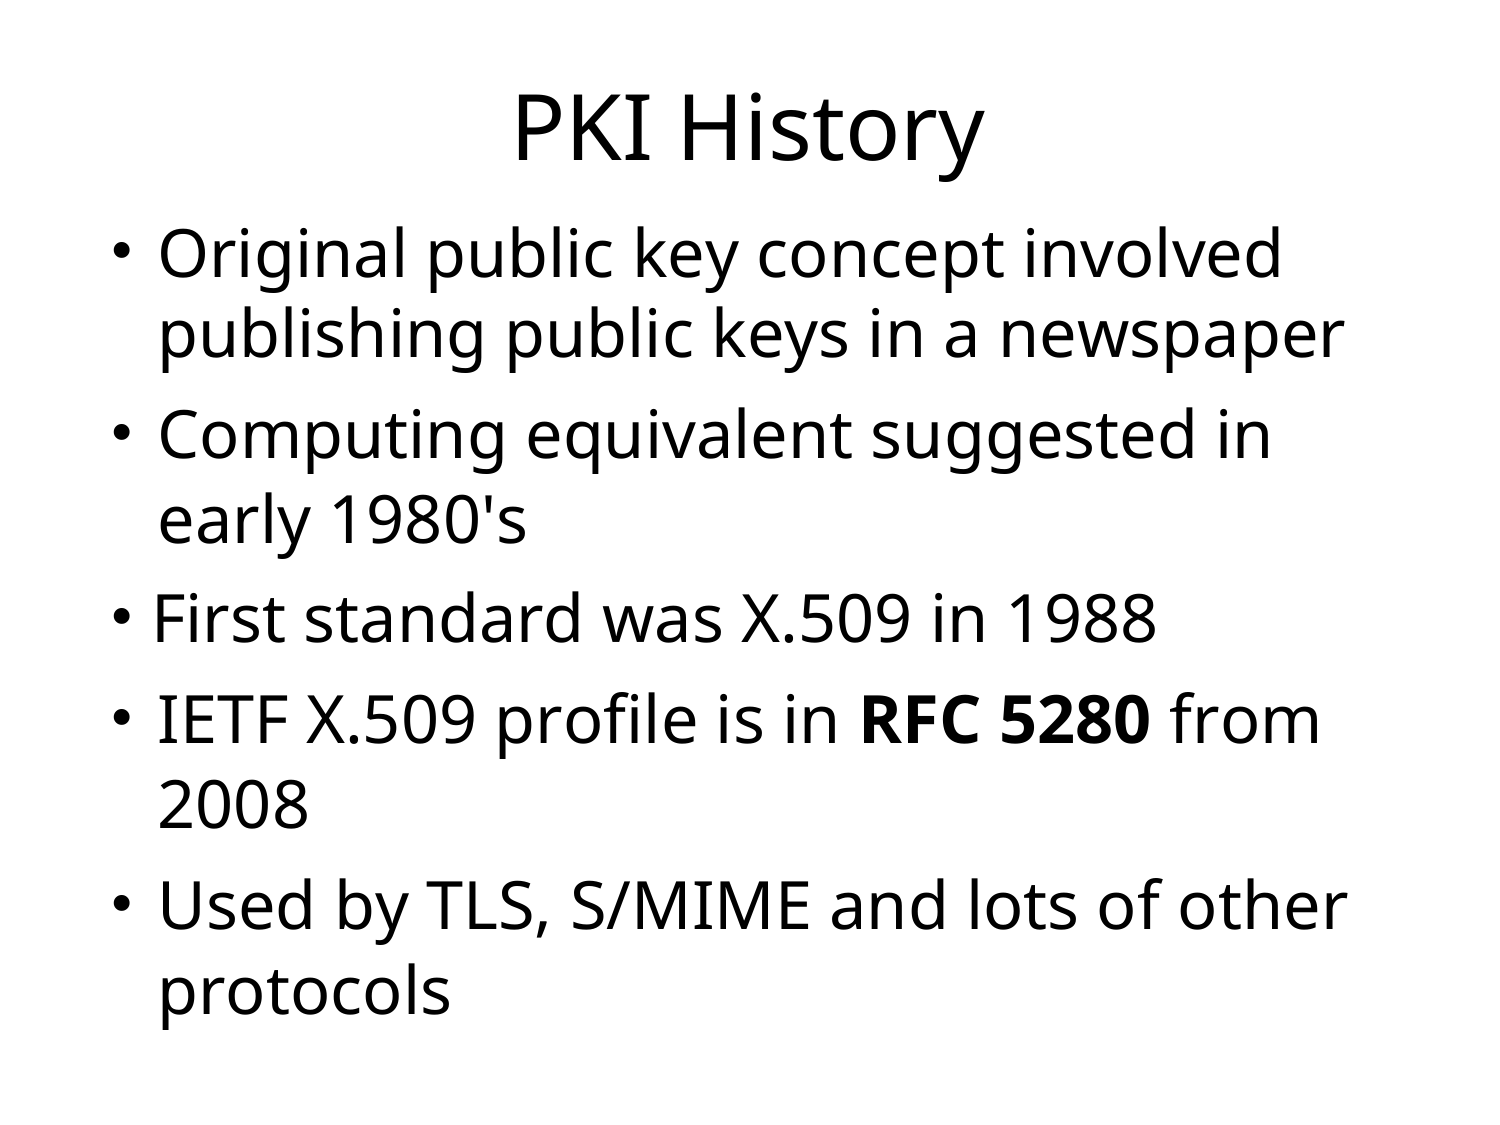

PKI History
Original public key concept involved publishing public keys in a newspaper
Computing equivalent suggested in early 1980's
 First standard was X.509 in 1988
IETF X.509 profile is in RFC 5280 from 2008
Used by TLS, S/MIME and lots of other protocols